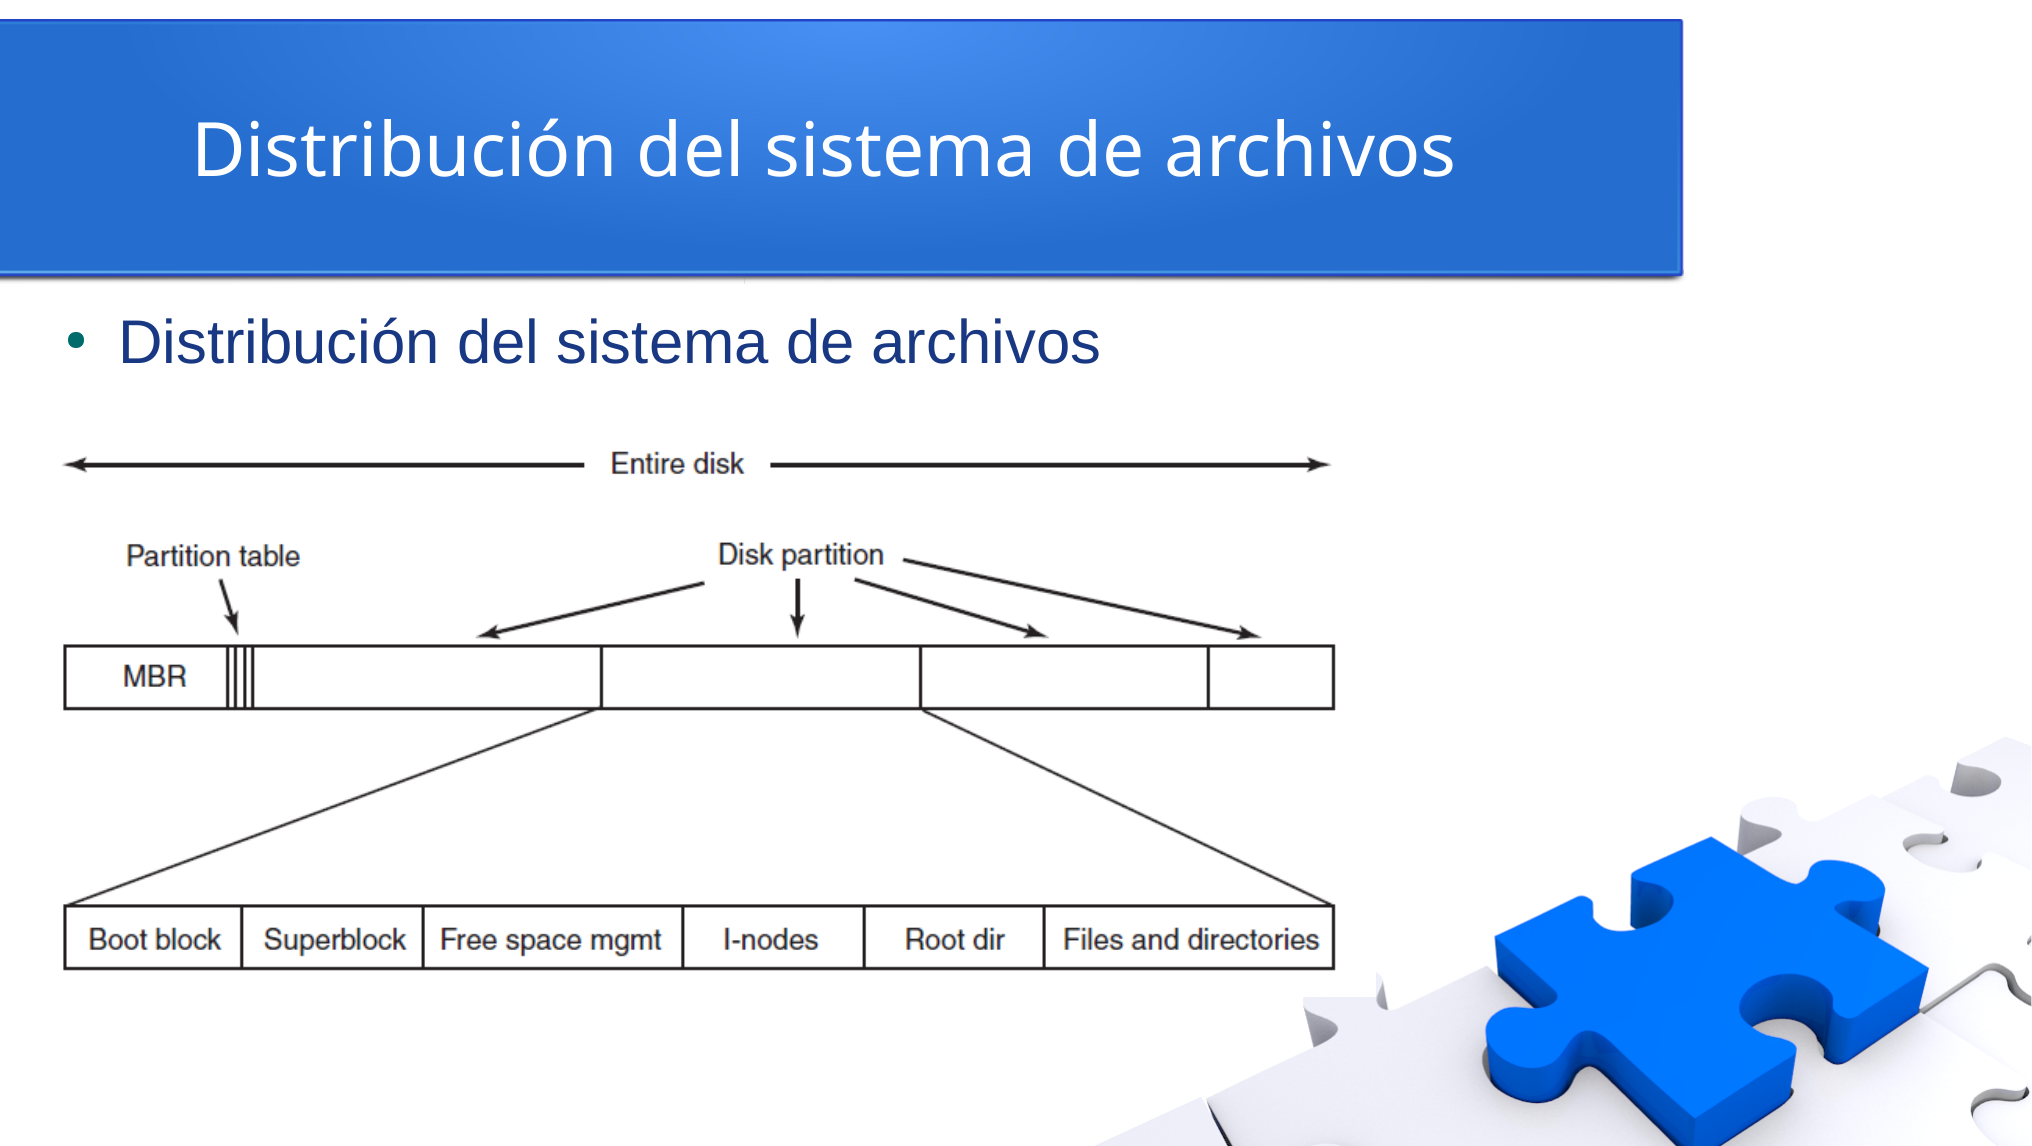

# Distribución del sistema de archivos
Distribución del sistema de archivos